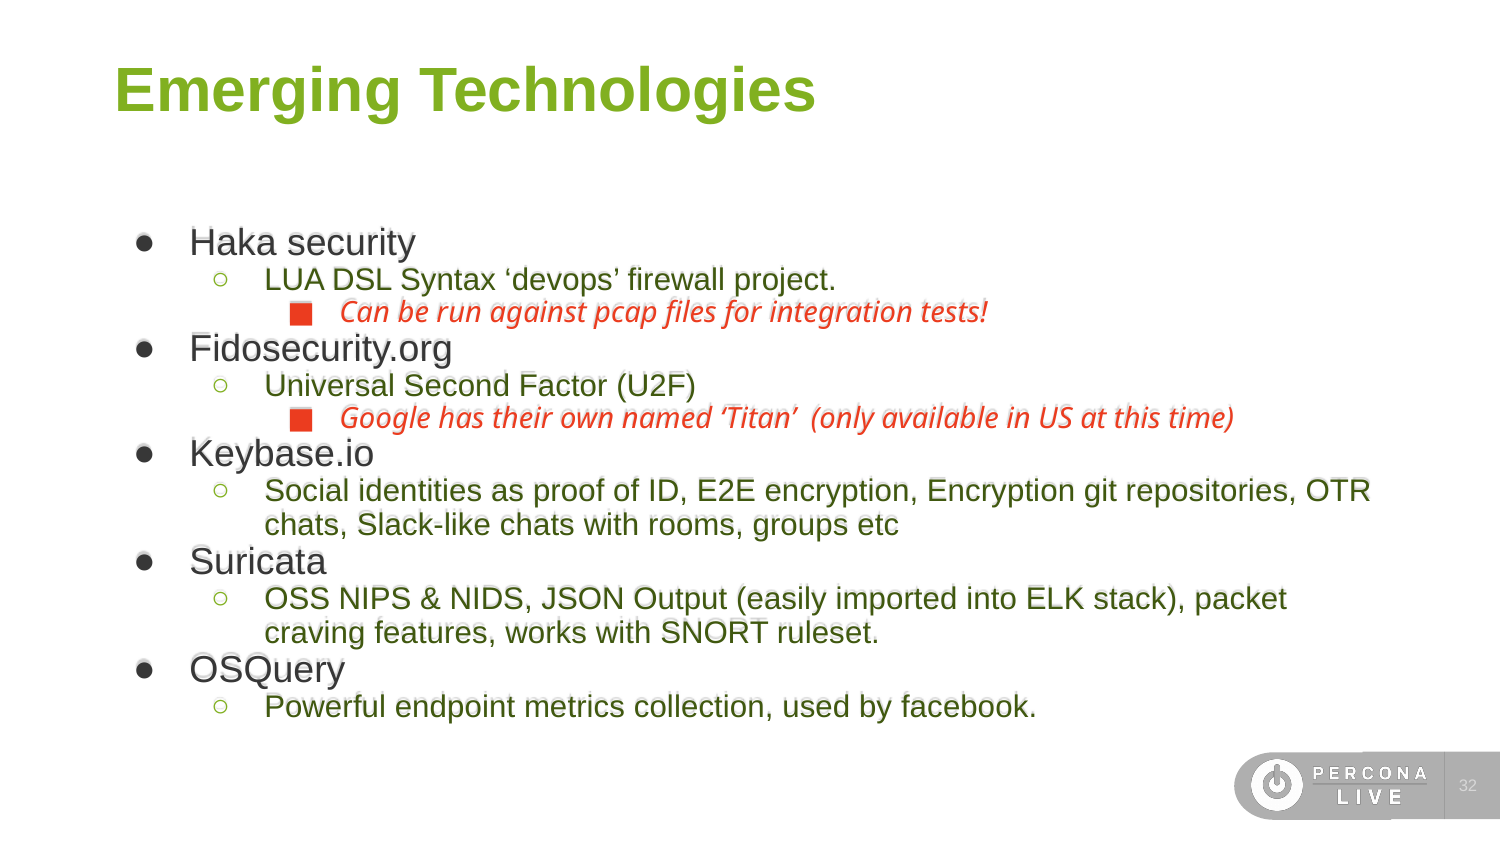

# Emerging Technologies
Haka security
LUA DSL Syntax ‘devops’ firewall project.
Can be run against pcap files for integration tests!
Fidosecurity.org
Universal Second Factor (U2F)
Google has their own named ‘Titan’ (only available in US at this time)
Keybase.io
Social identities as proof of ID, E2E encryption, Encryption git repositories, OTR chats, Slack-like chats with rooms, groups etc
Suricata
OSS NIPS & NIDS, JSON Output (easily imported into ELK stack), packet craving features, works with SNORT ruleset.
OSQuery
Powerful endpoint metrics collection, used by facebook.